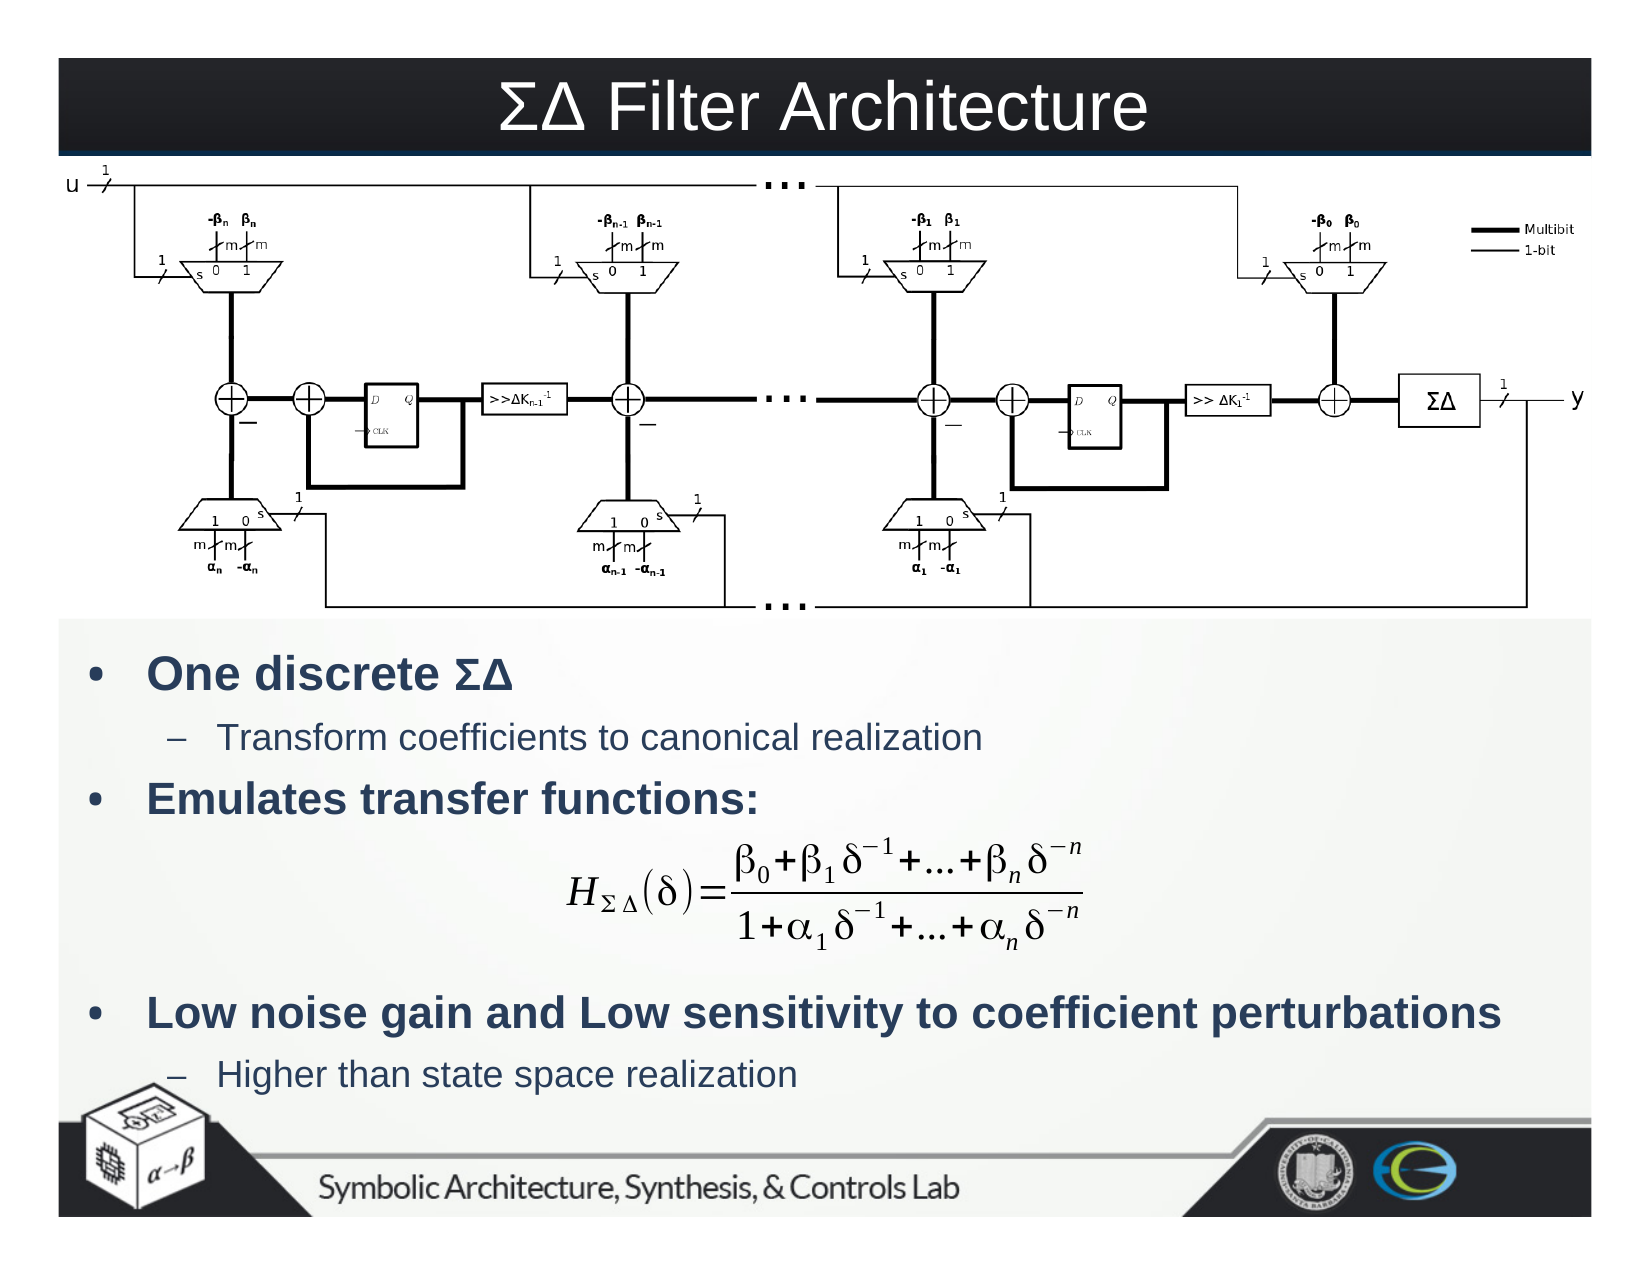

# ΣΔ Filter Architecture
One discrete ΣΔ
Transform coefficients to canonical realization
Emulates transfer functions:
Low noise gain and Low sensitivity to coefficient perturbations
Higher than state space realization